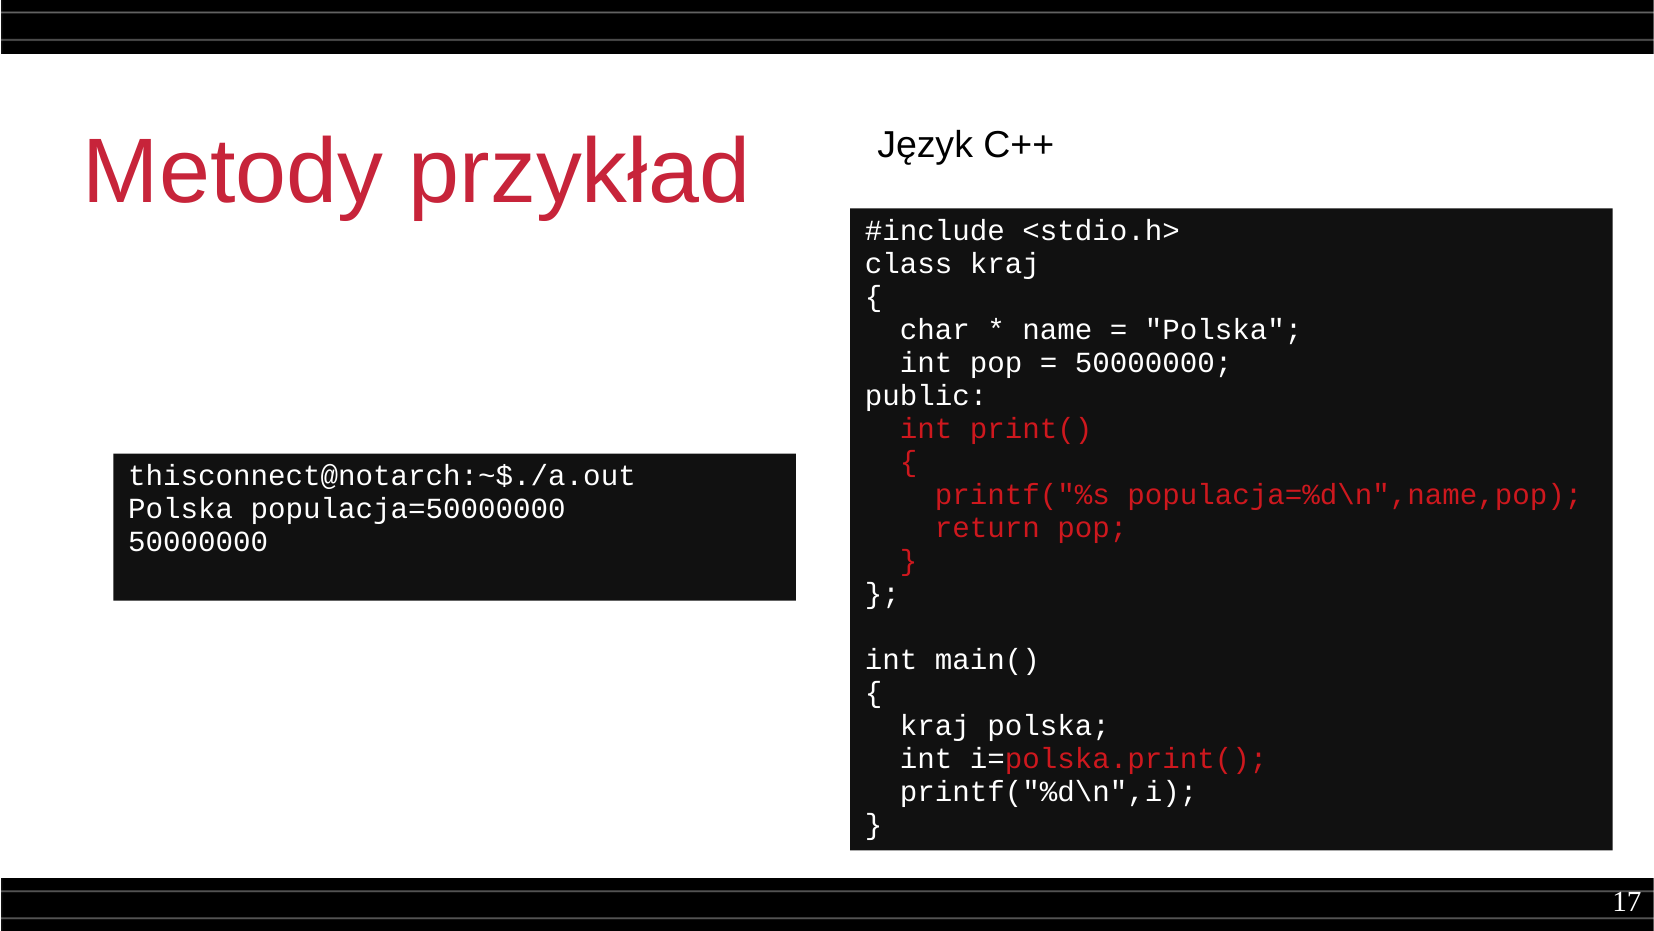

# Metody przykład
Język C++
#include <stdio.h>
class kraj
{
 char * name = "Polska";
 int pop = 50000000;
public:
 int print()
 {
 printf("%s populacja=%d\n",name,pop);
 return pop;
 }
};
int main()
{
 kraj polska;
 int i=polska.print();
 printf("%d\n",i);
}
thisconnect@notarch:~$./a.out
Polska populacja=50000000
50000000